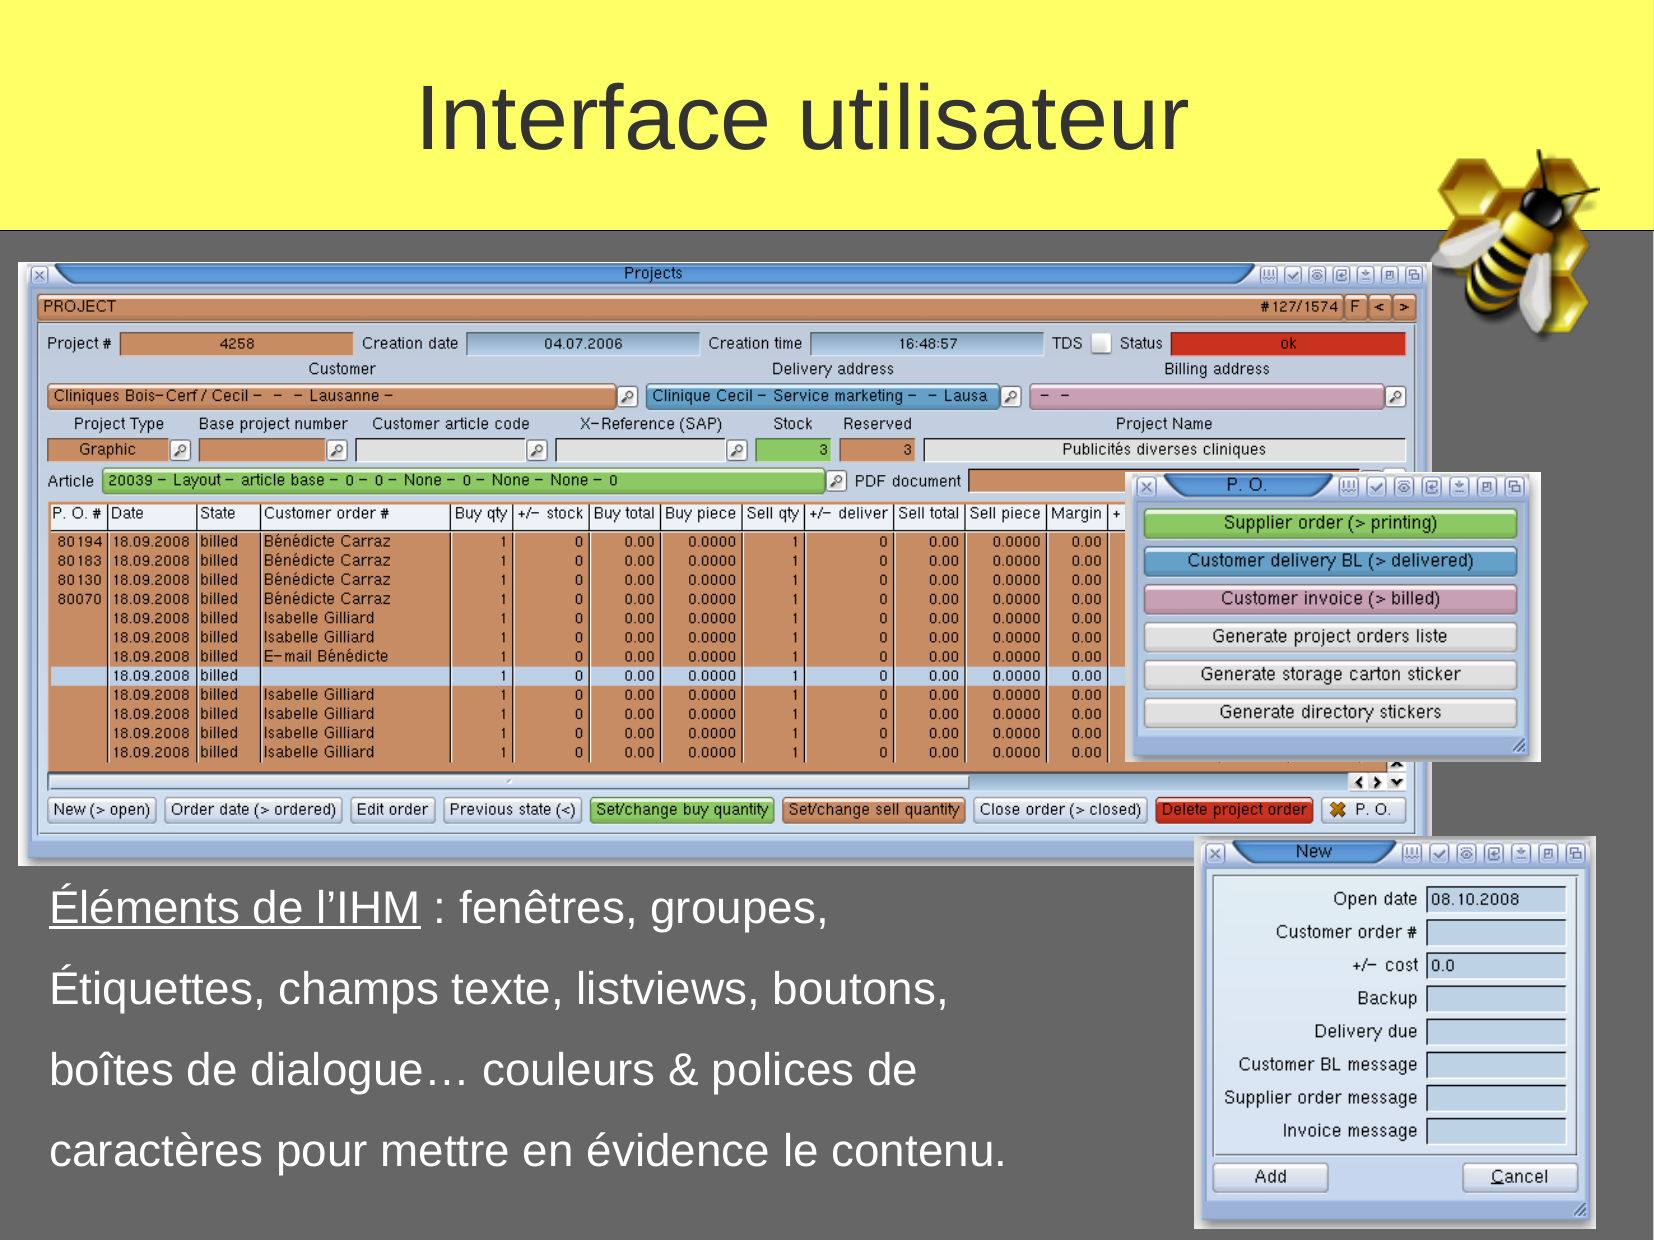

# Interface utilisateur
Éléments de l’IHM : fenêtres, groupes,
Étiquettes, champs texte, listviews, boutons,
boîtes de dialogue… couleurs & polices de
caractères pour mettre en évidence le contenu.